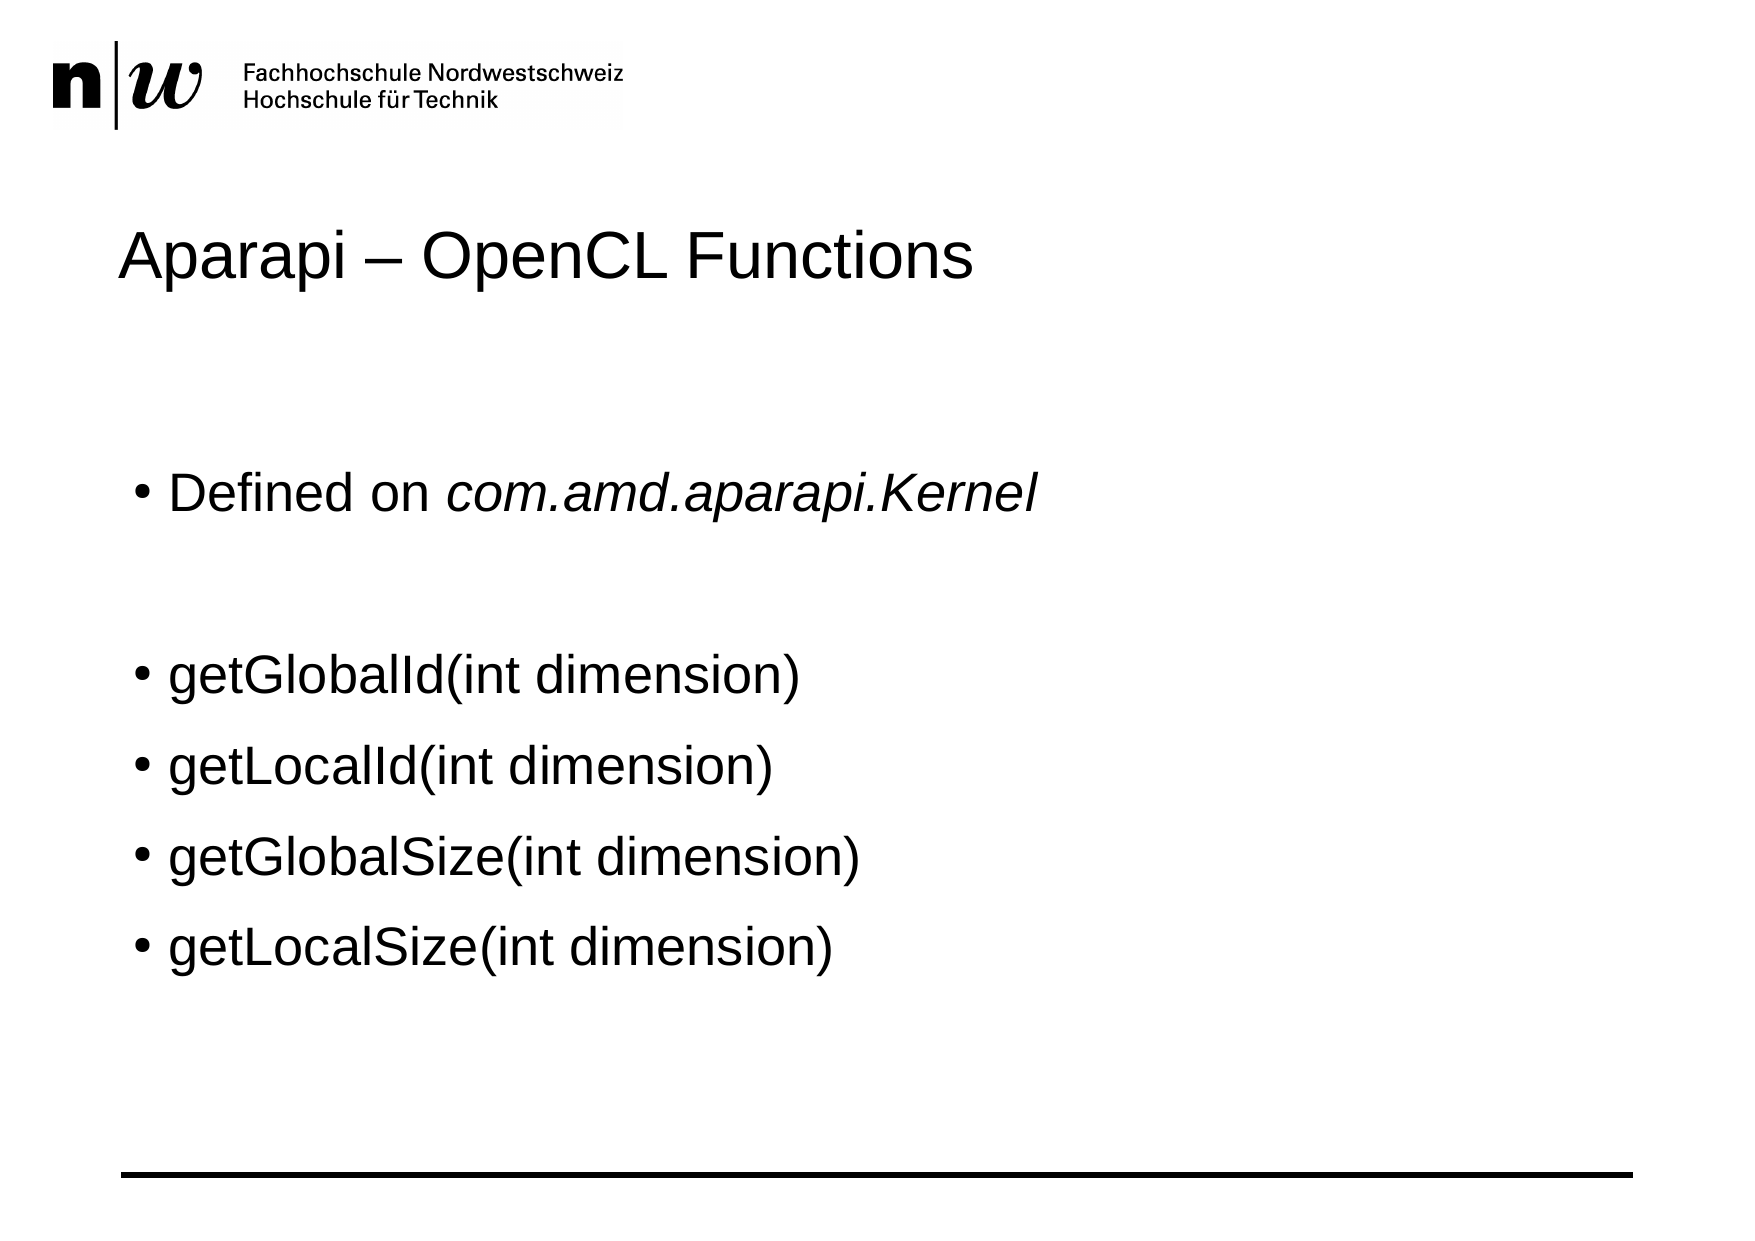

Aparapi – OpenCL Functions
Defined on com.amd.aparapi.Kernel
getGlobalId(int dimension)
getLocalId(int dimension)
getGlobalSize(int dimension)
getLocalSize(int dimension)